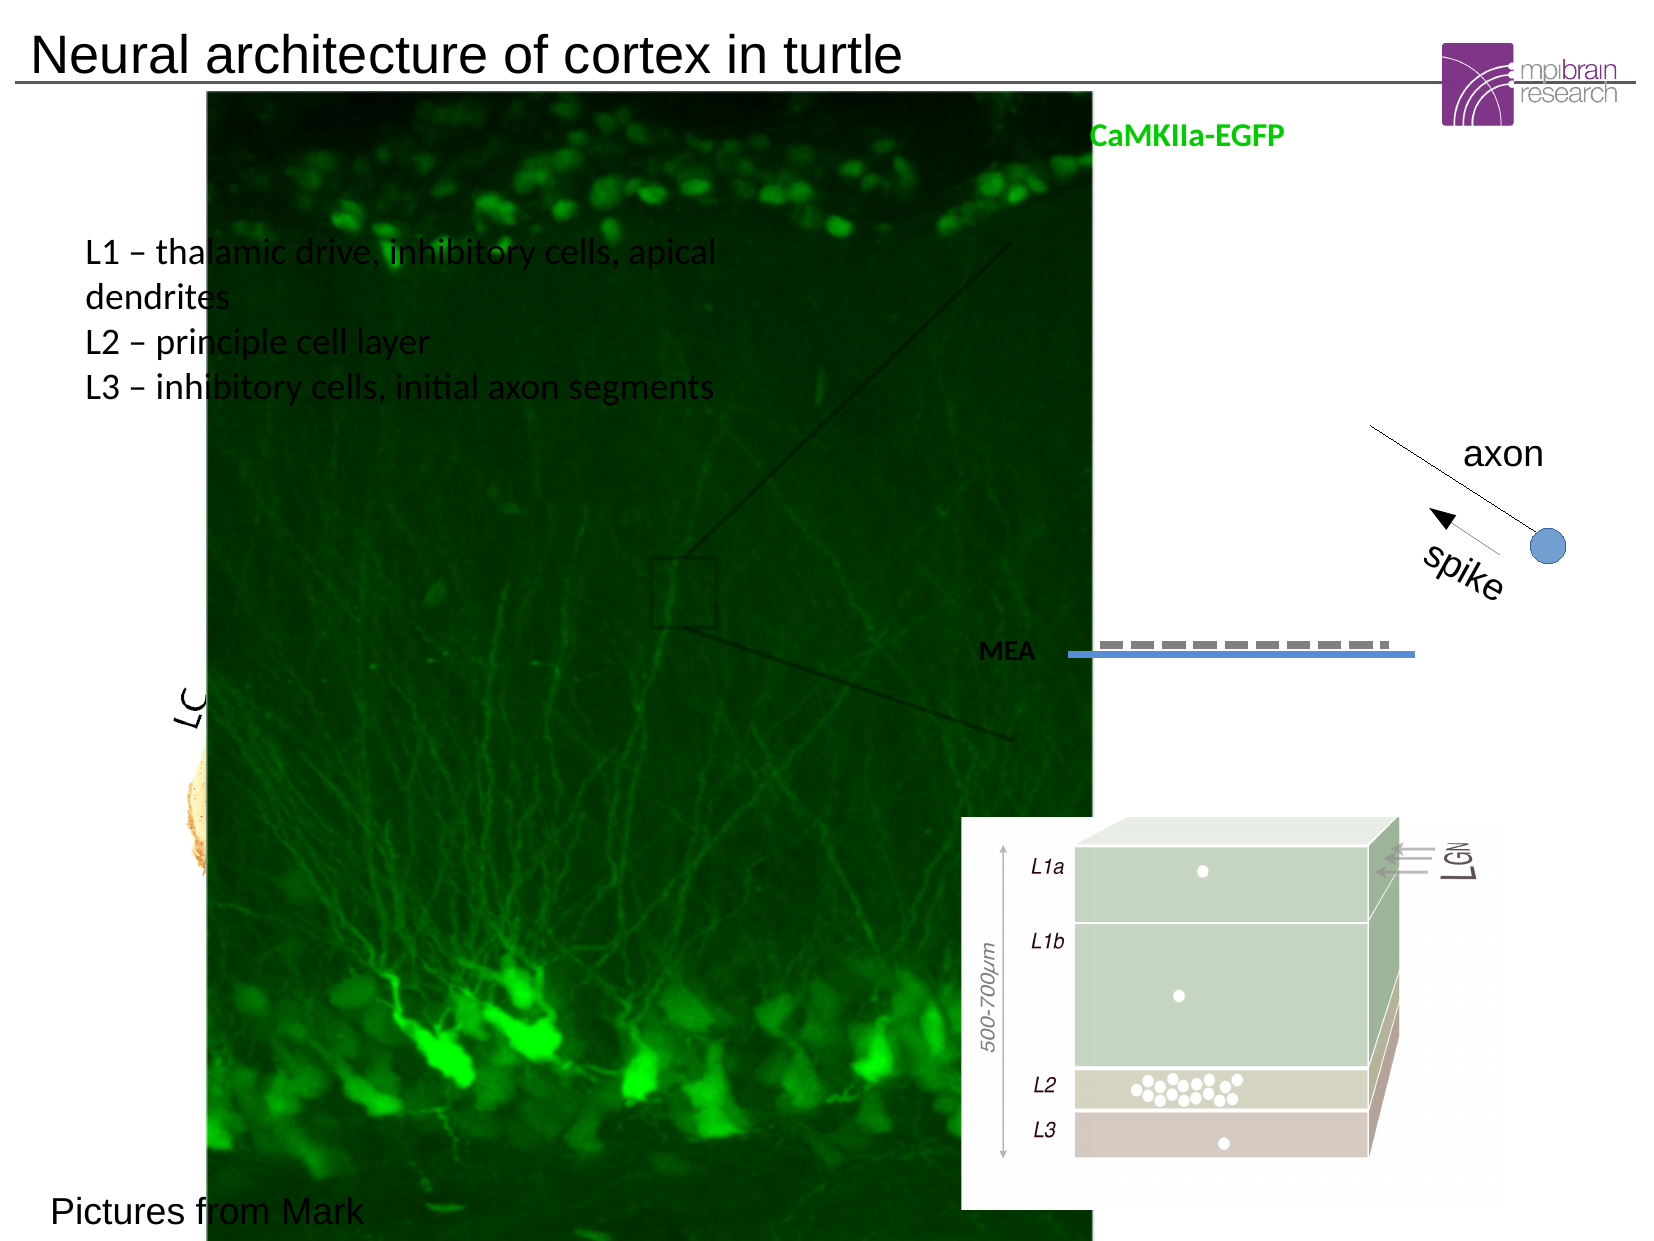

# Neural architecture of cortex in turtle
CaMKIIa-EGFP
L1 – thalamic drive, inhibitory cells, apical dendrites
L2 – principle cell layer
L3 – inhibitory cells, initial axon segments
axon
ventricle
1mm
NeuN
spike
MEA
Pictures from Mark